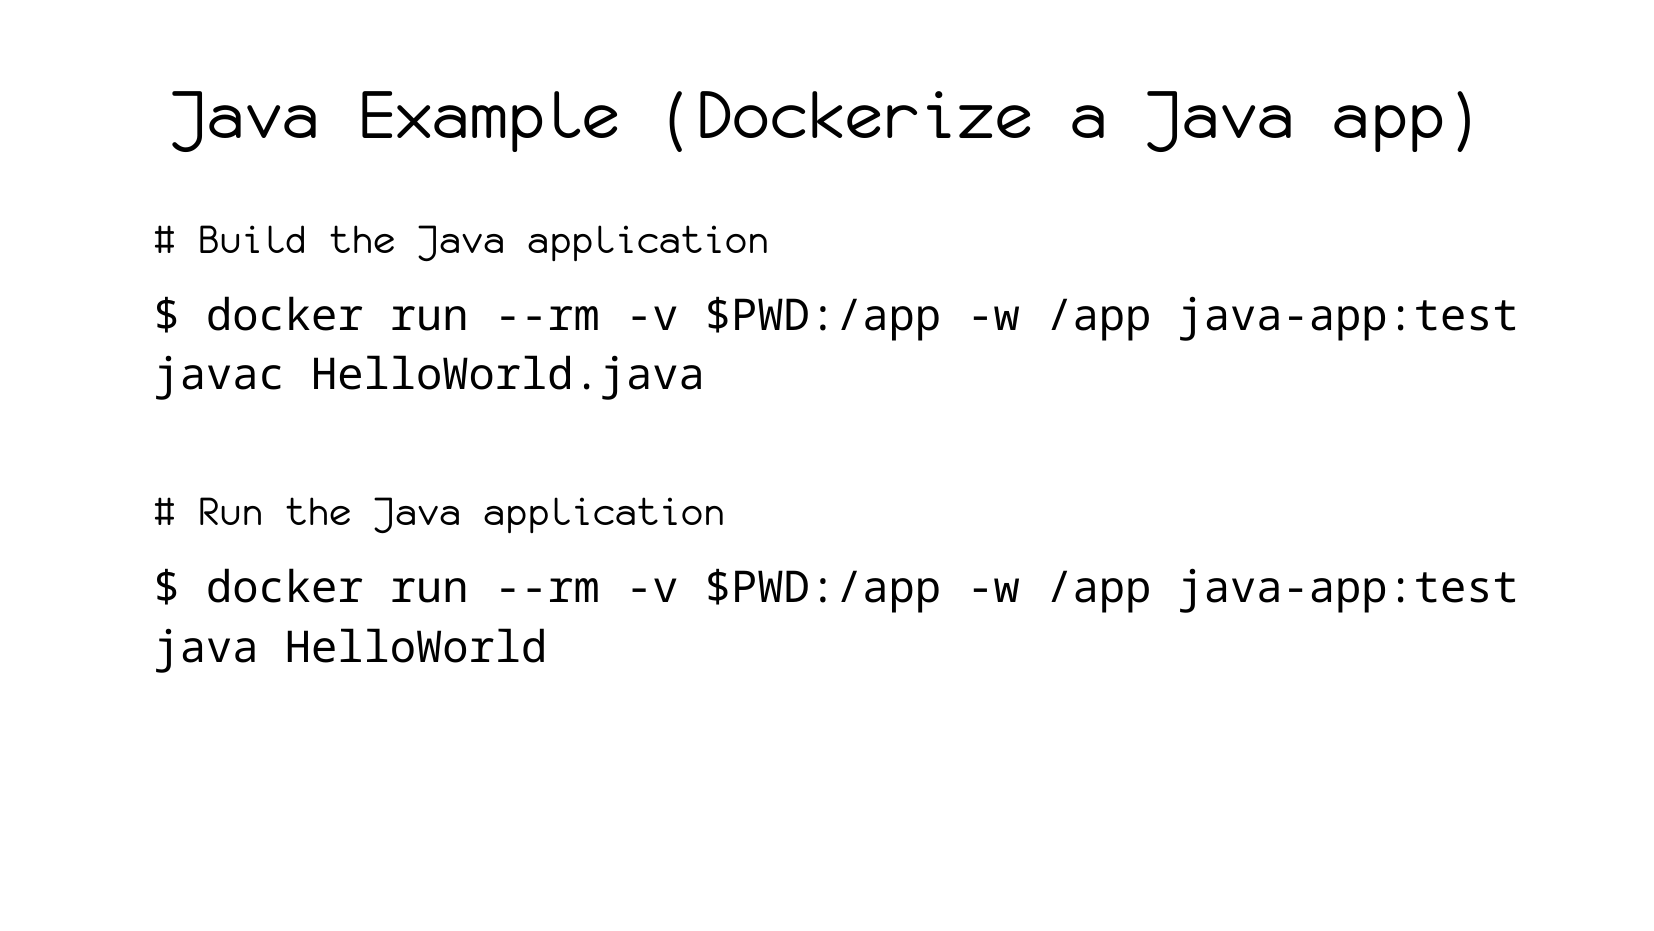

# Java Example (Dockerize a Java app)
# Build the Java application
$ docker run --rm -v $PWD:/app -w /app java-app:test javac HelloWorld.java
# Run the Java application
$ docker run --rm -v $PWD:/app -w /app java-app:test java HelloWorld